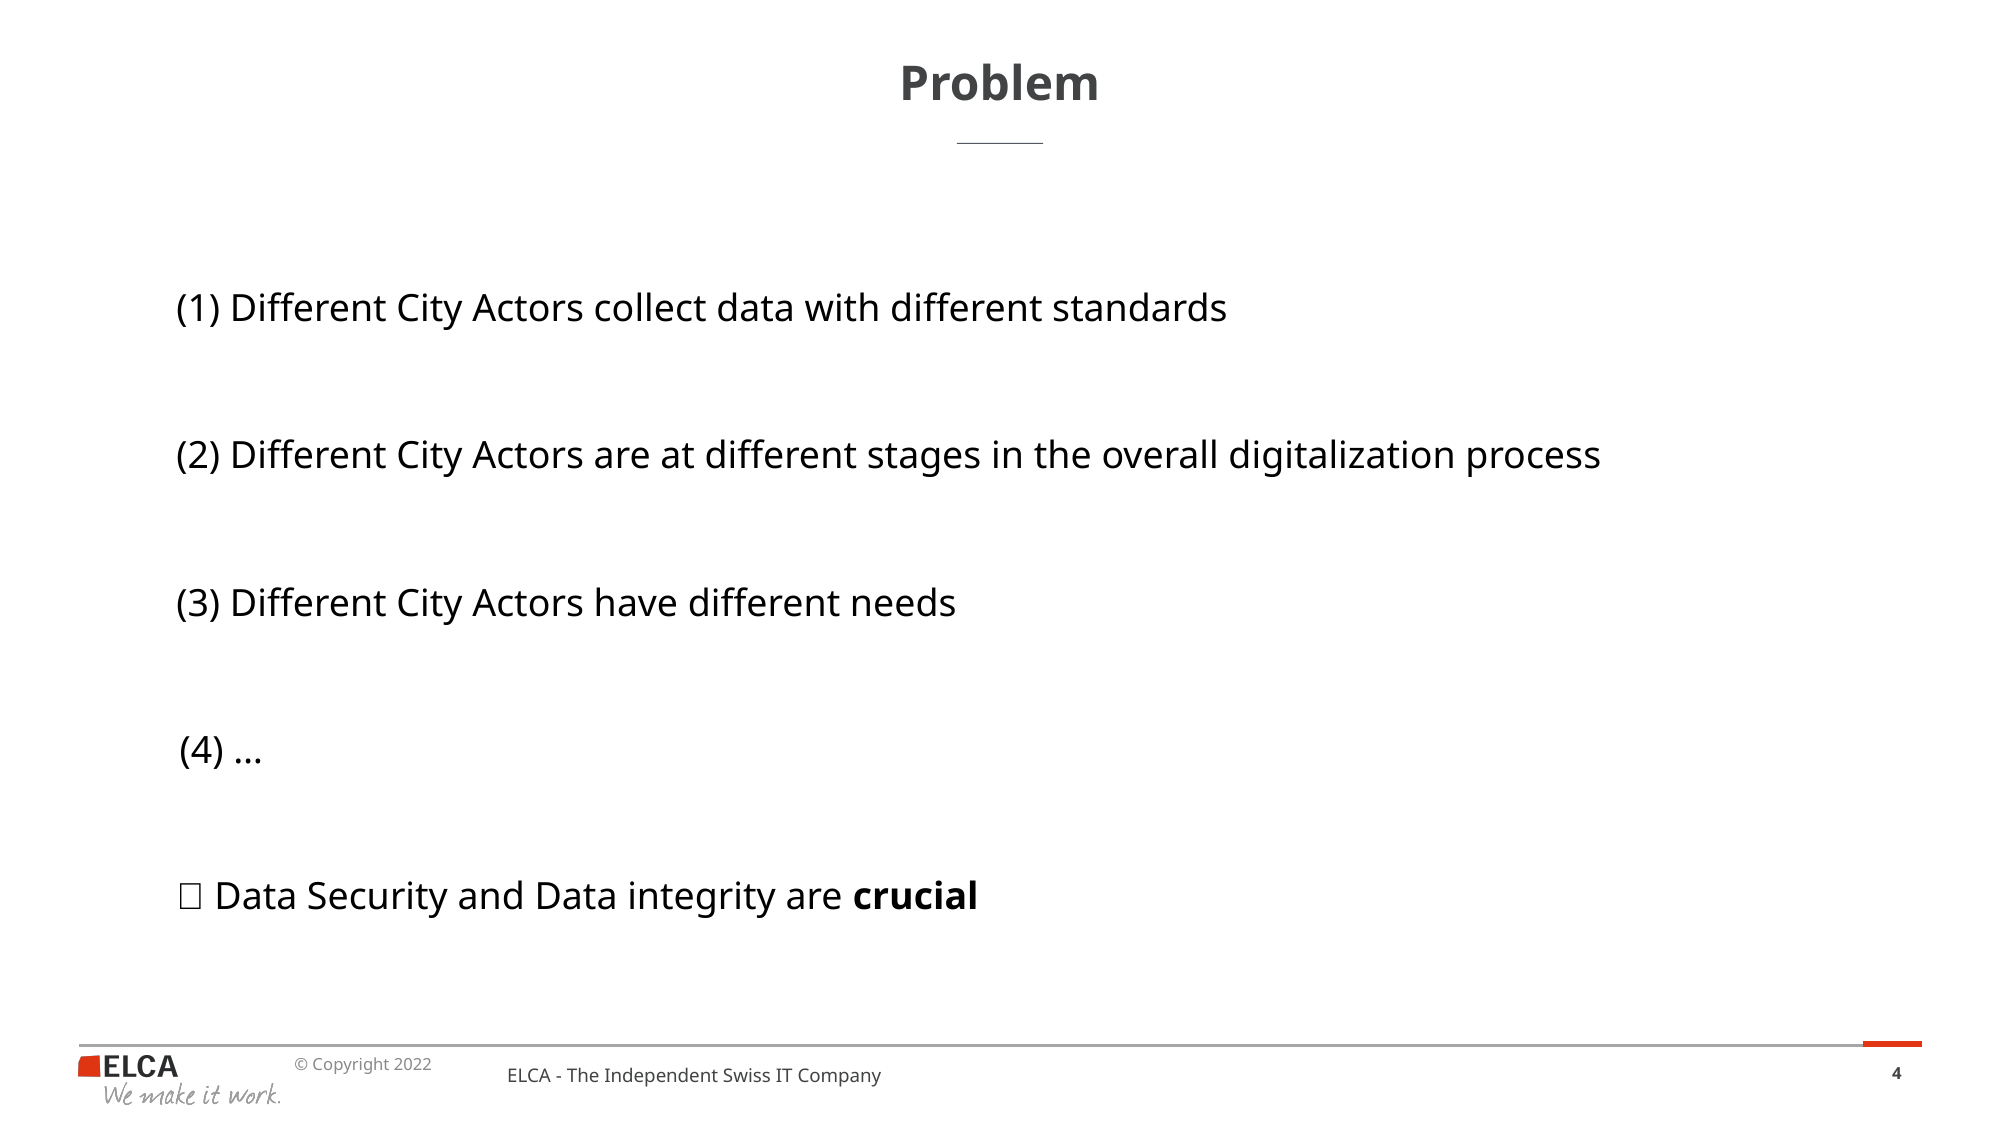

# Problem
(1) Different City Actors collect data with different standards
(2) Different City Actors are at different stages in the overall digitalization process
(3) Different City Actors have different needs
(4) …
 Data Security and Data integrity are crucial
ELCA - The Independent Swiss IT Company